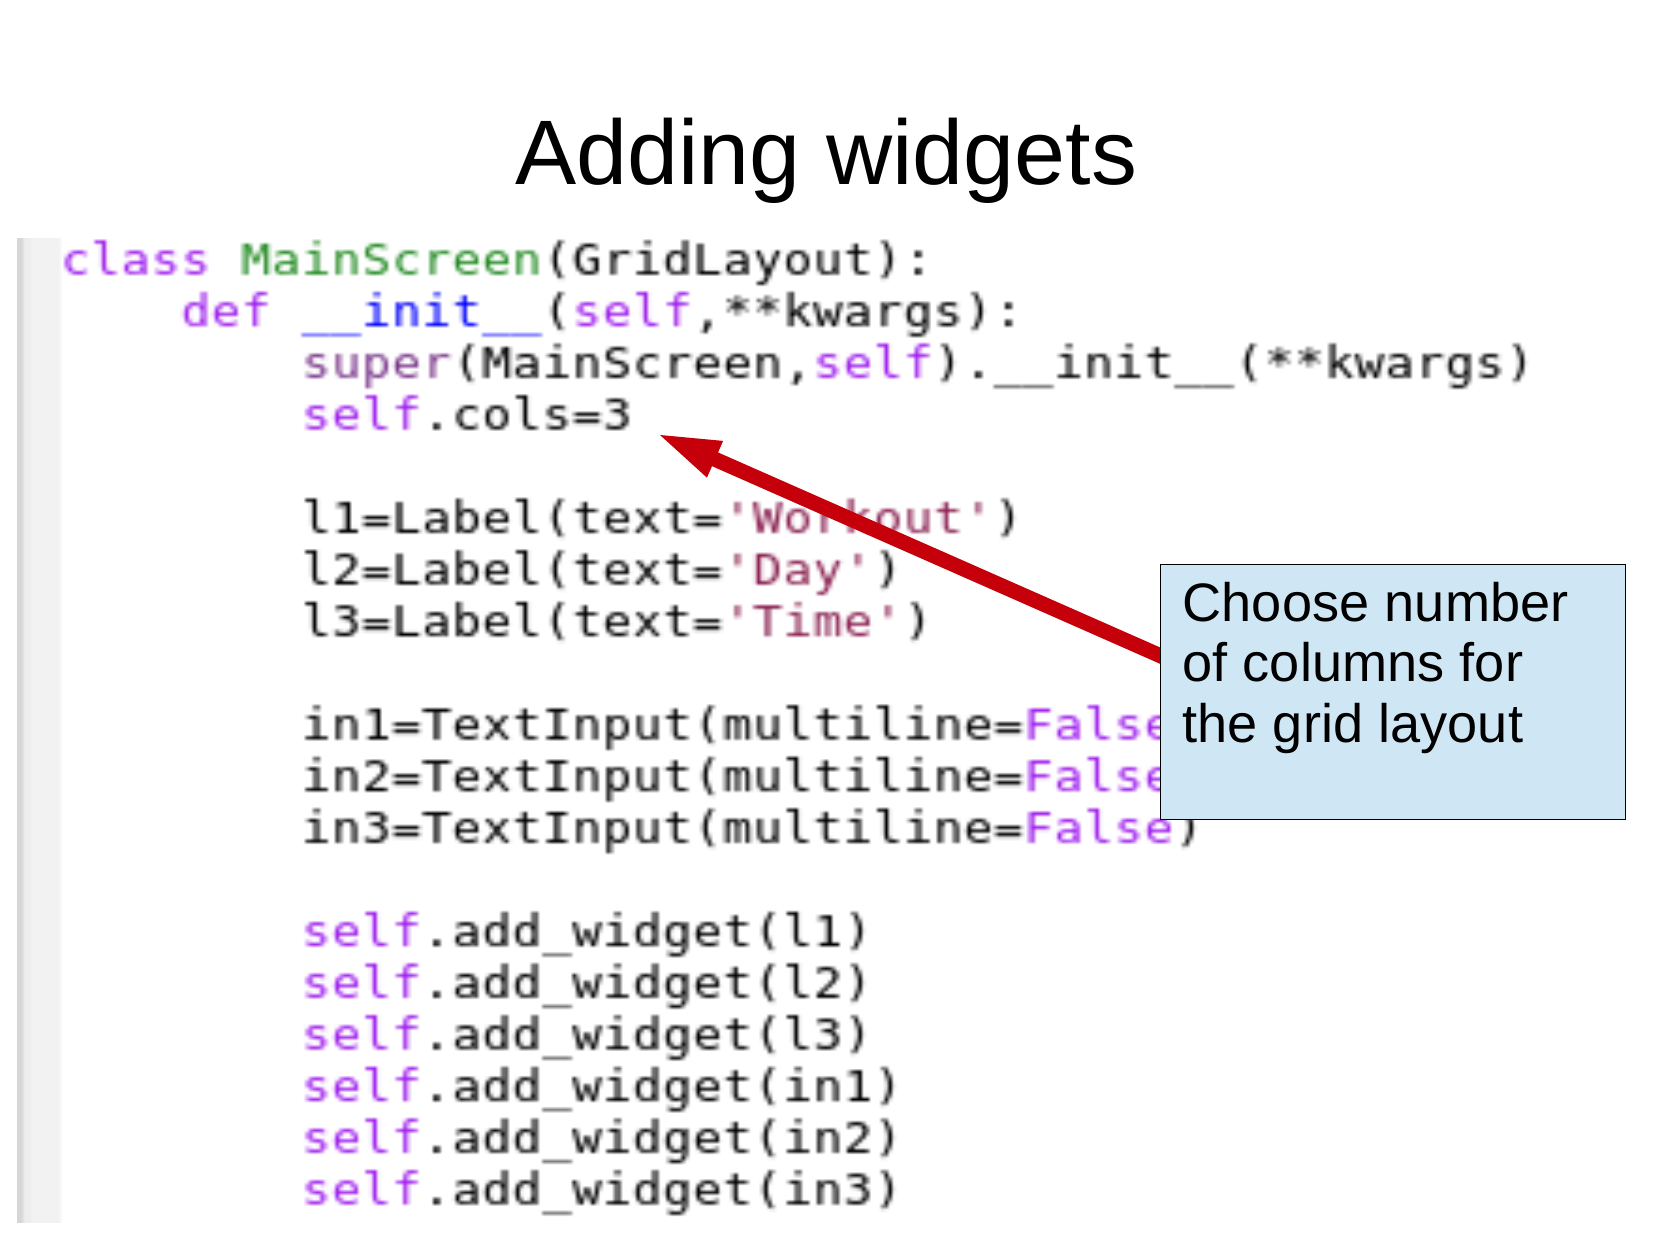

# Adding widgets
Choose number of columns for the grid layout